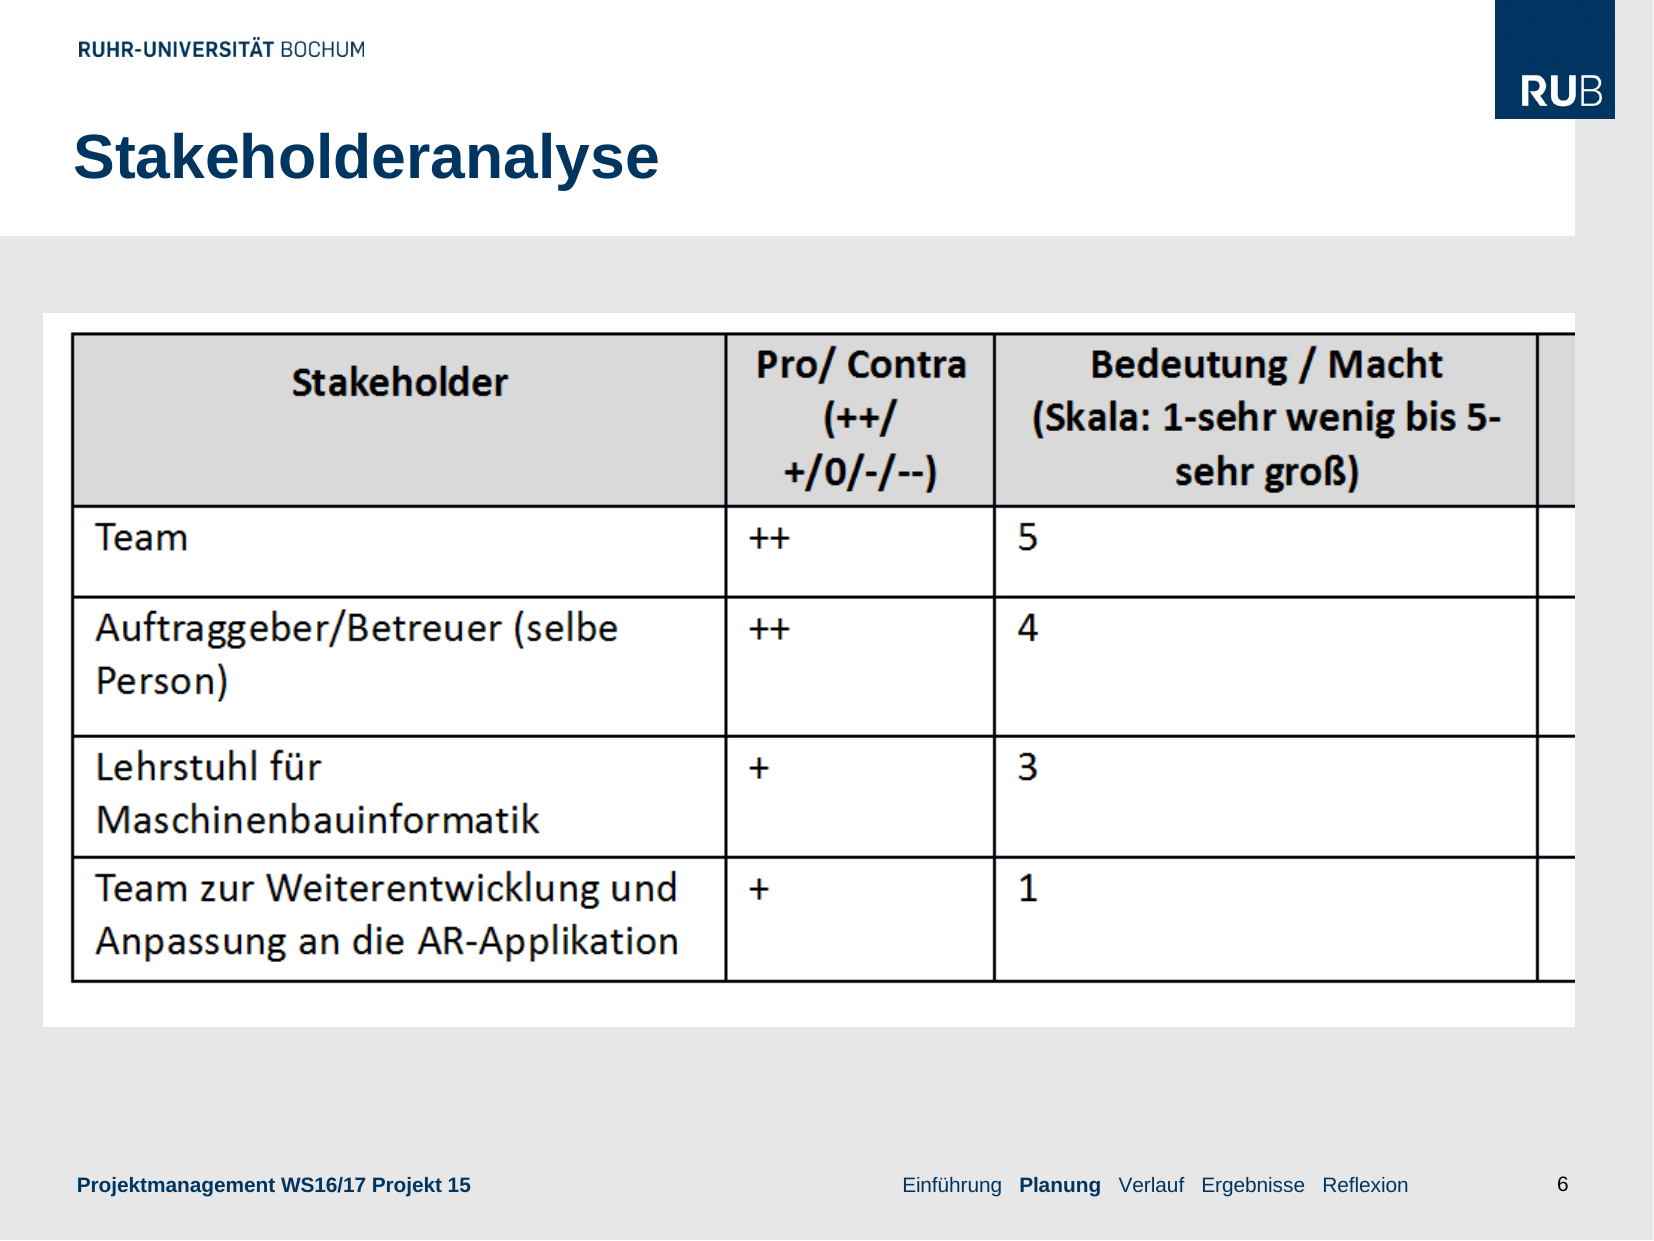

Stakeholderanalyse
Projektmanagement WS16/17 Projekt 15 			Einführung Planung Verlauf Ergebnisse Reflexion